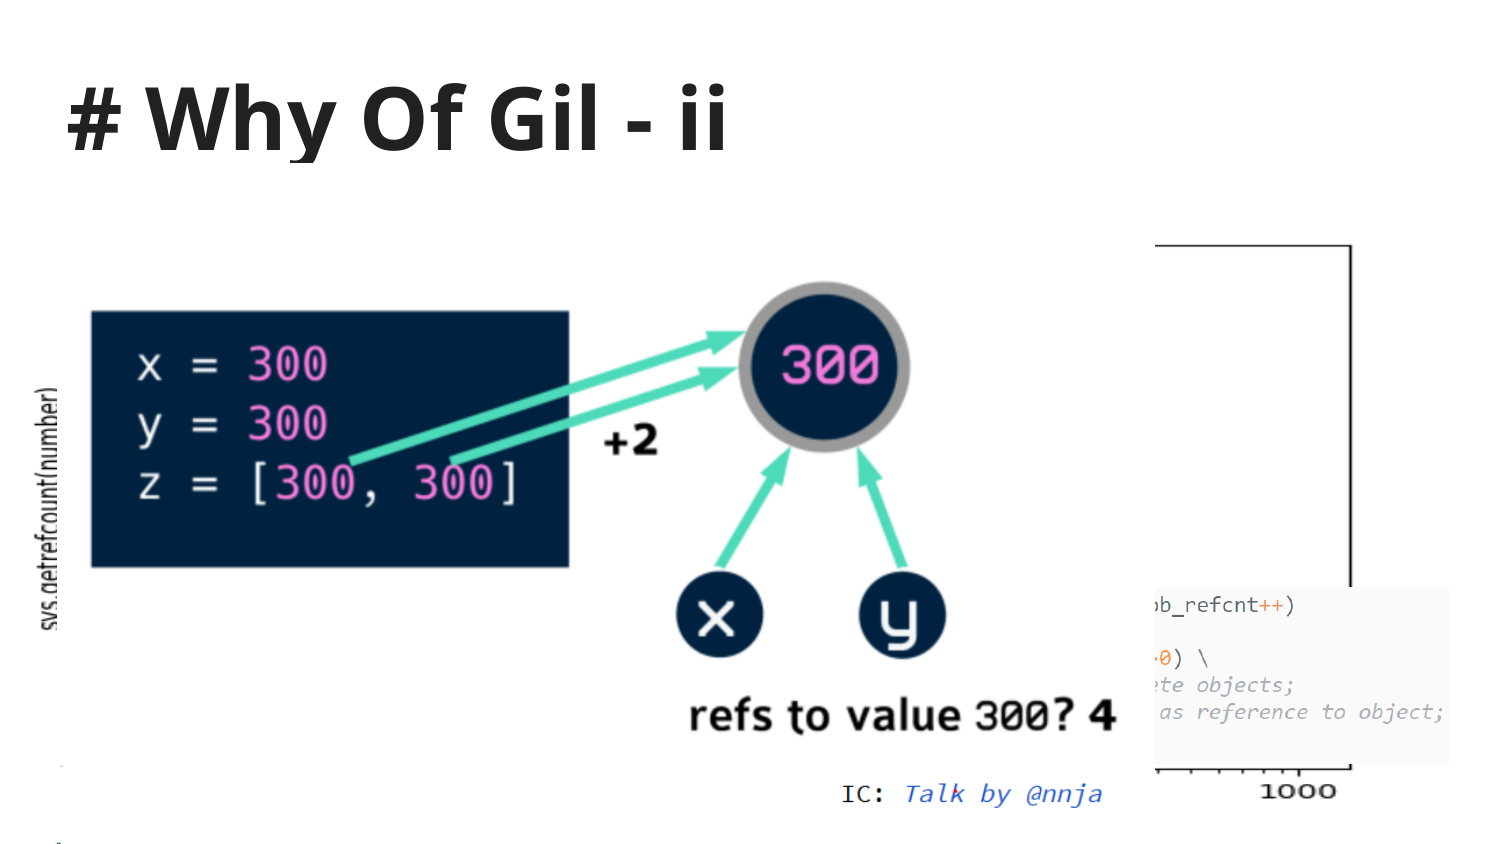

# # Why Of Gil - ii
>> References: Name or container object that
 points to another object
>> Reference counting:
>> Py_INCREF() and Py_DECREF()